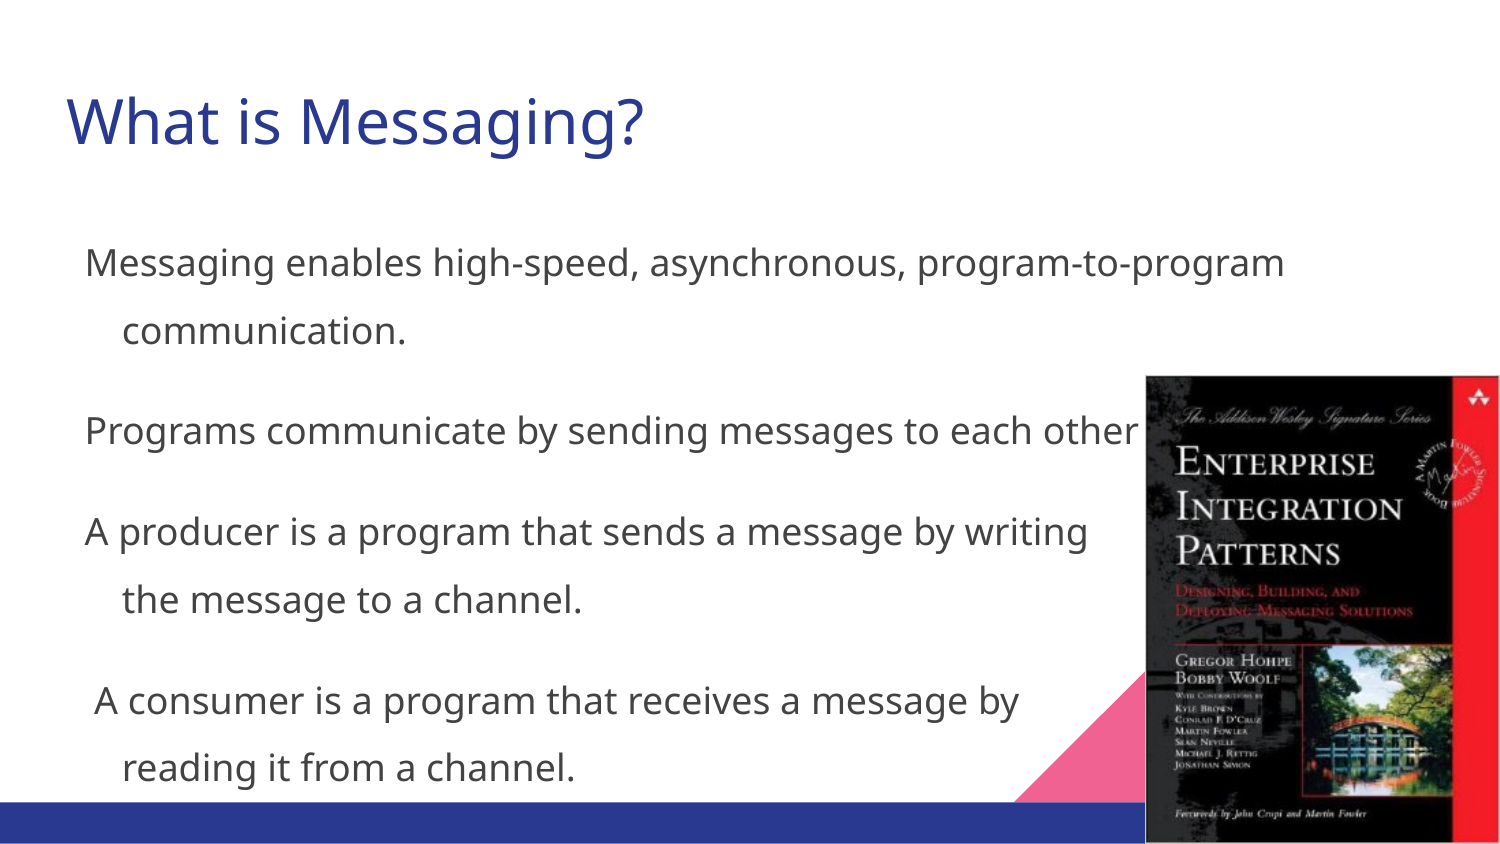

# What is Messaging?
Messaging enables high-speed, asynchronous, program-to-program communication.
Programs communicate by sending messages to each other
A producer is a program that sends a message by writing
the message to a channel.
 A consumer is a program that receives a message by
reading it from a channel.